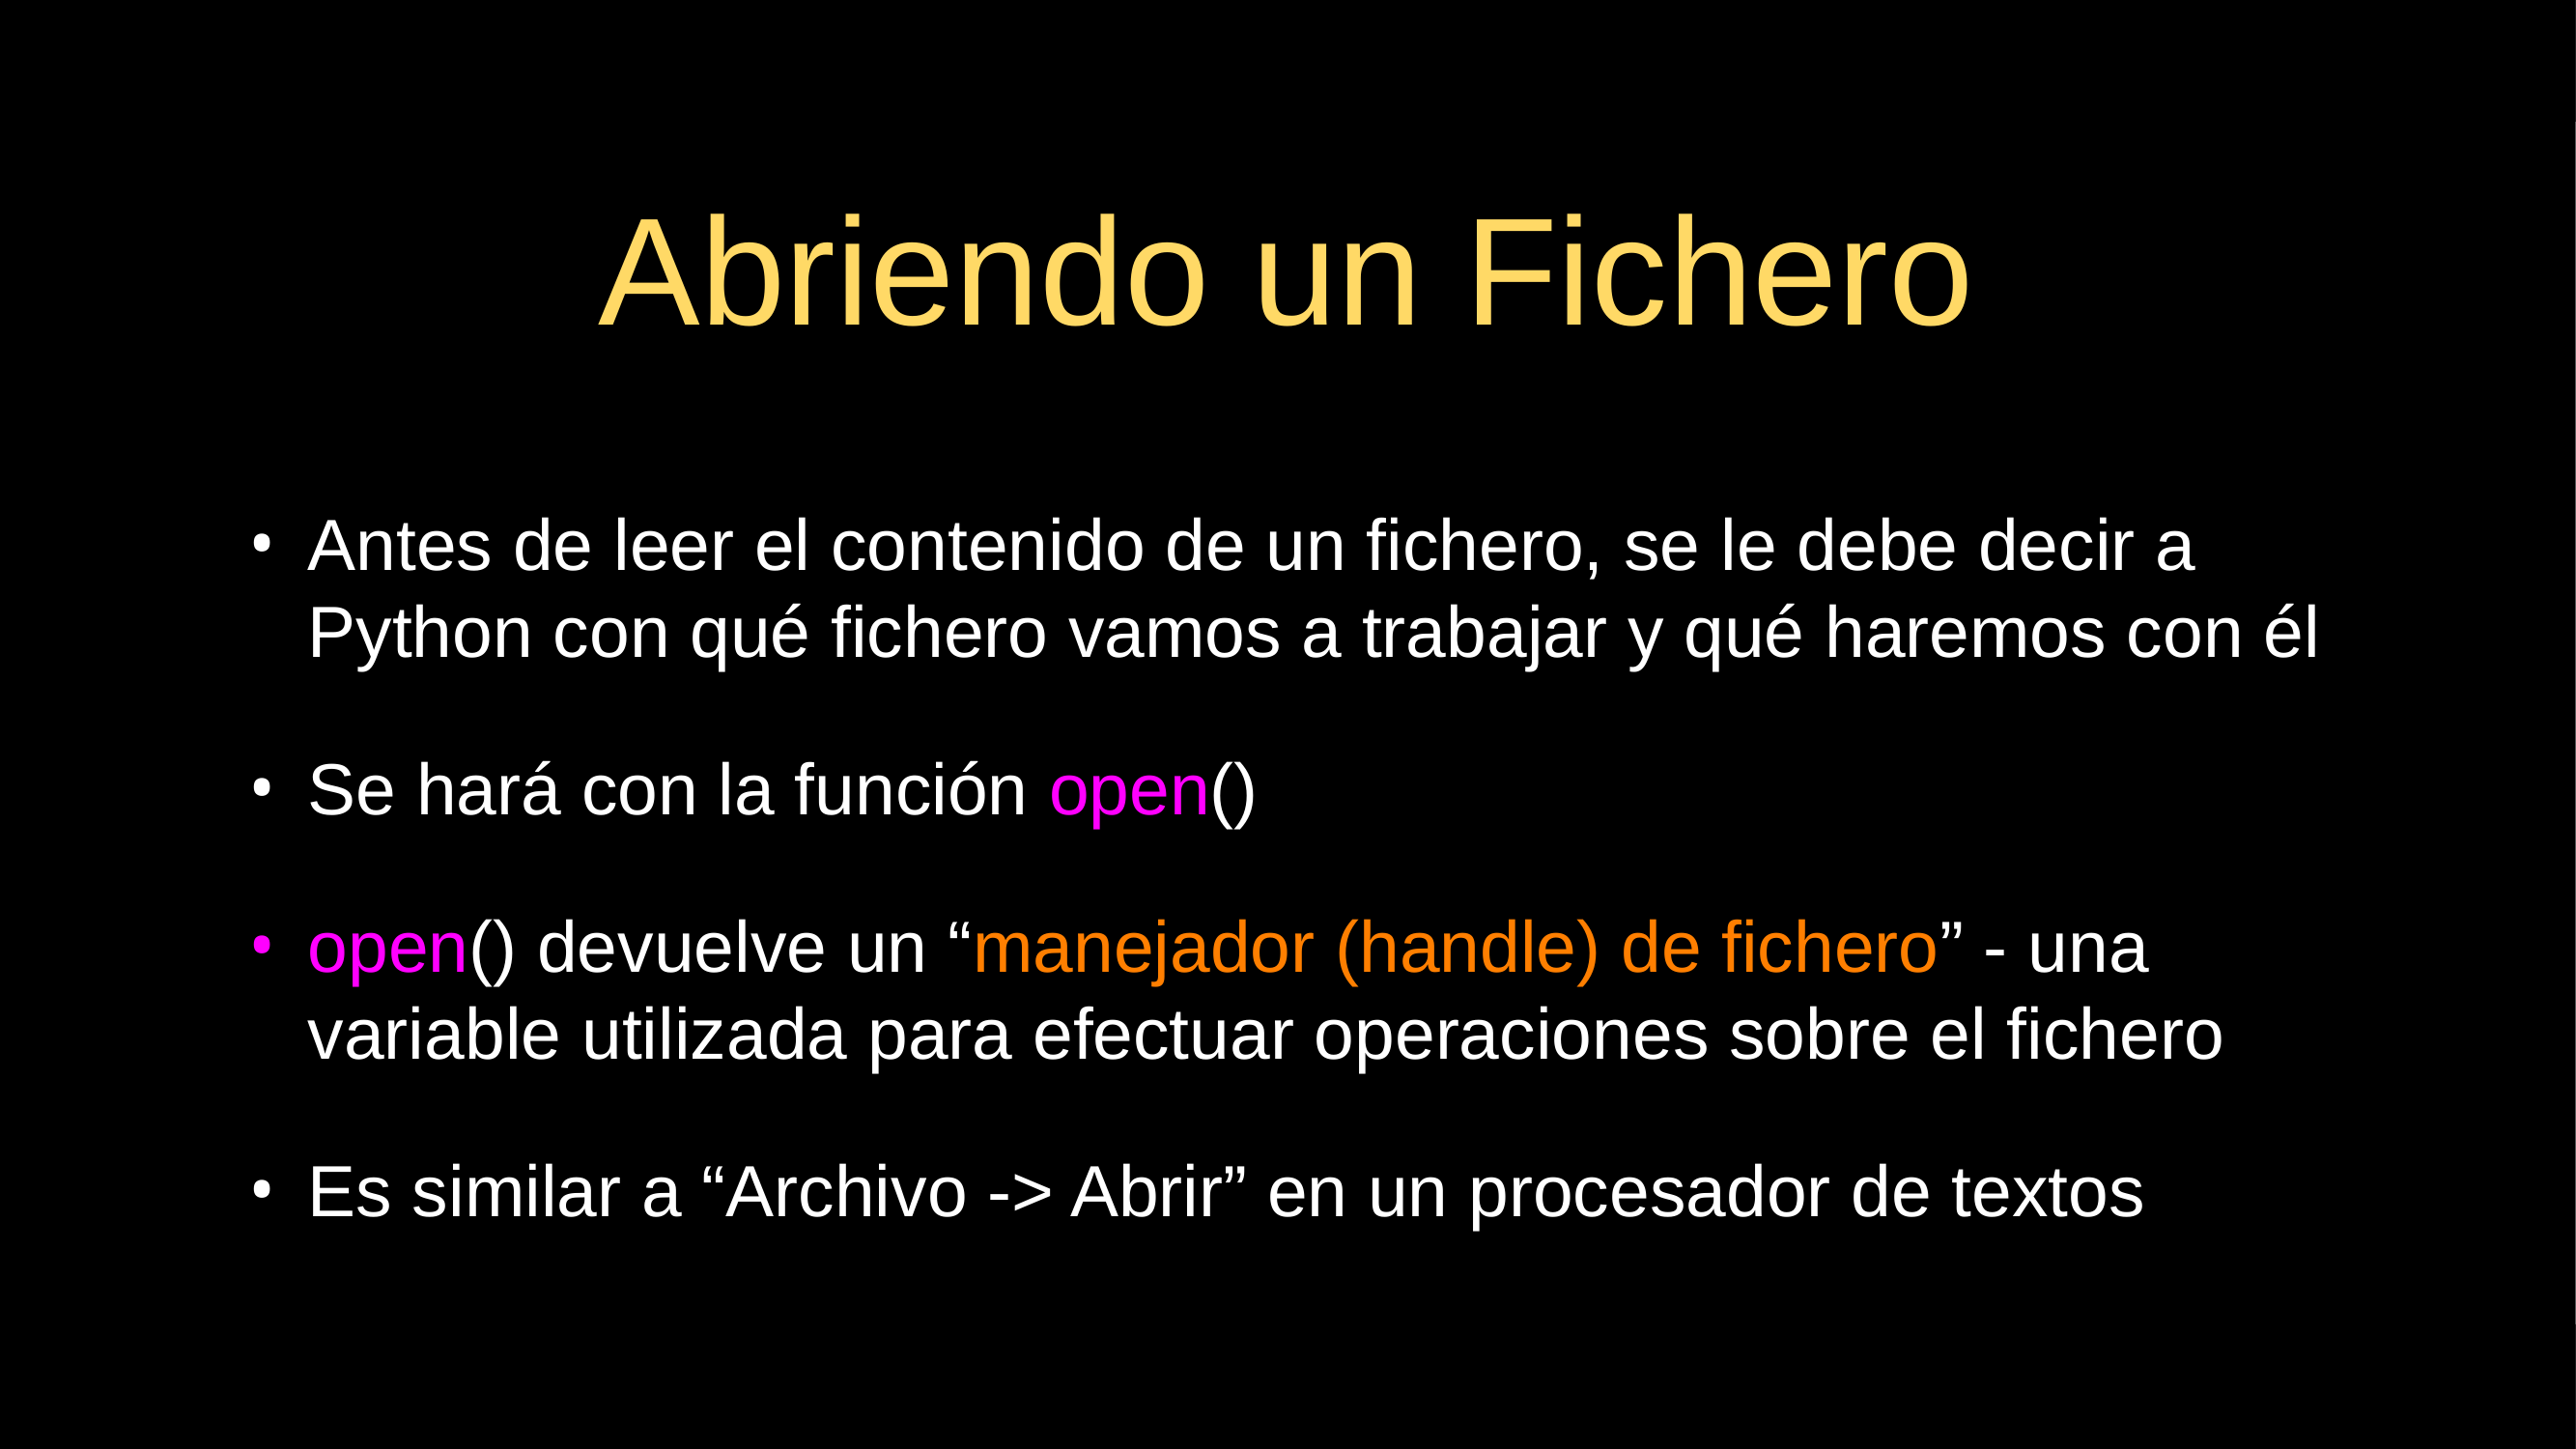

# Abriendo un Fichero
Antes de leer el contenido de un fichero, se le debe decir a Python con qué fichero vamos a trabajar y qué haremos con él
Se hará con la función open()
open() devuelve un “manejador (handle) de fichero” - una variable utilizada para efectuar operaciones sobre el fichero
Es similar a “Archivo -> Abrir” en un procesador de textos